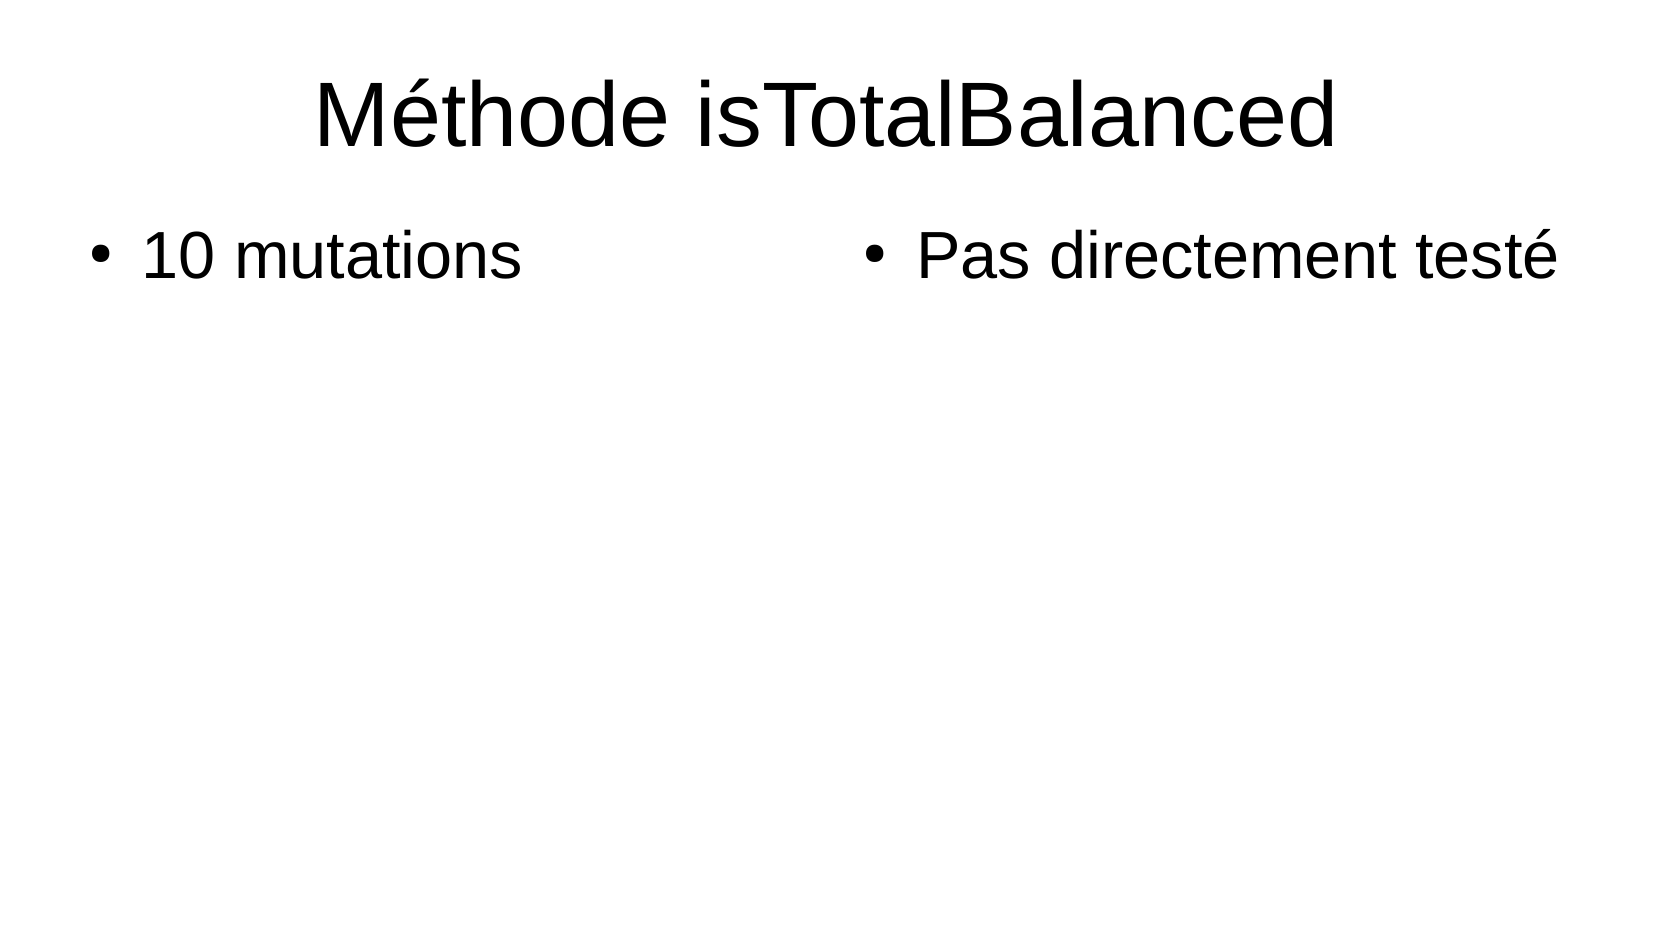

# Méthode isTotalBalanced
10 mutations
Pas directement testé